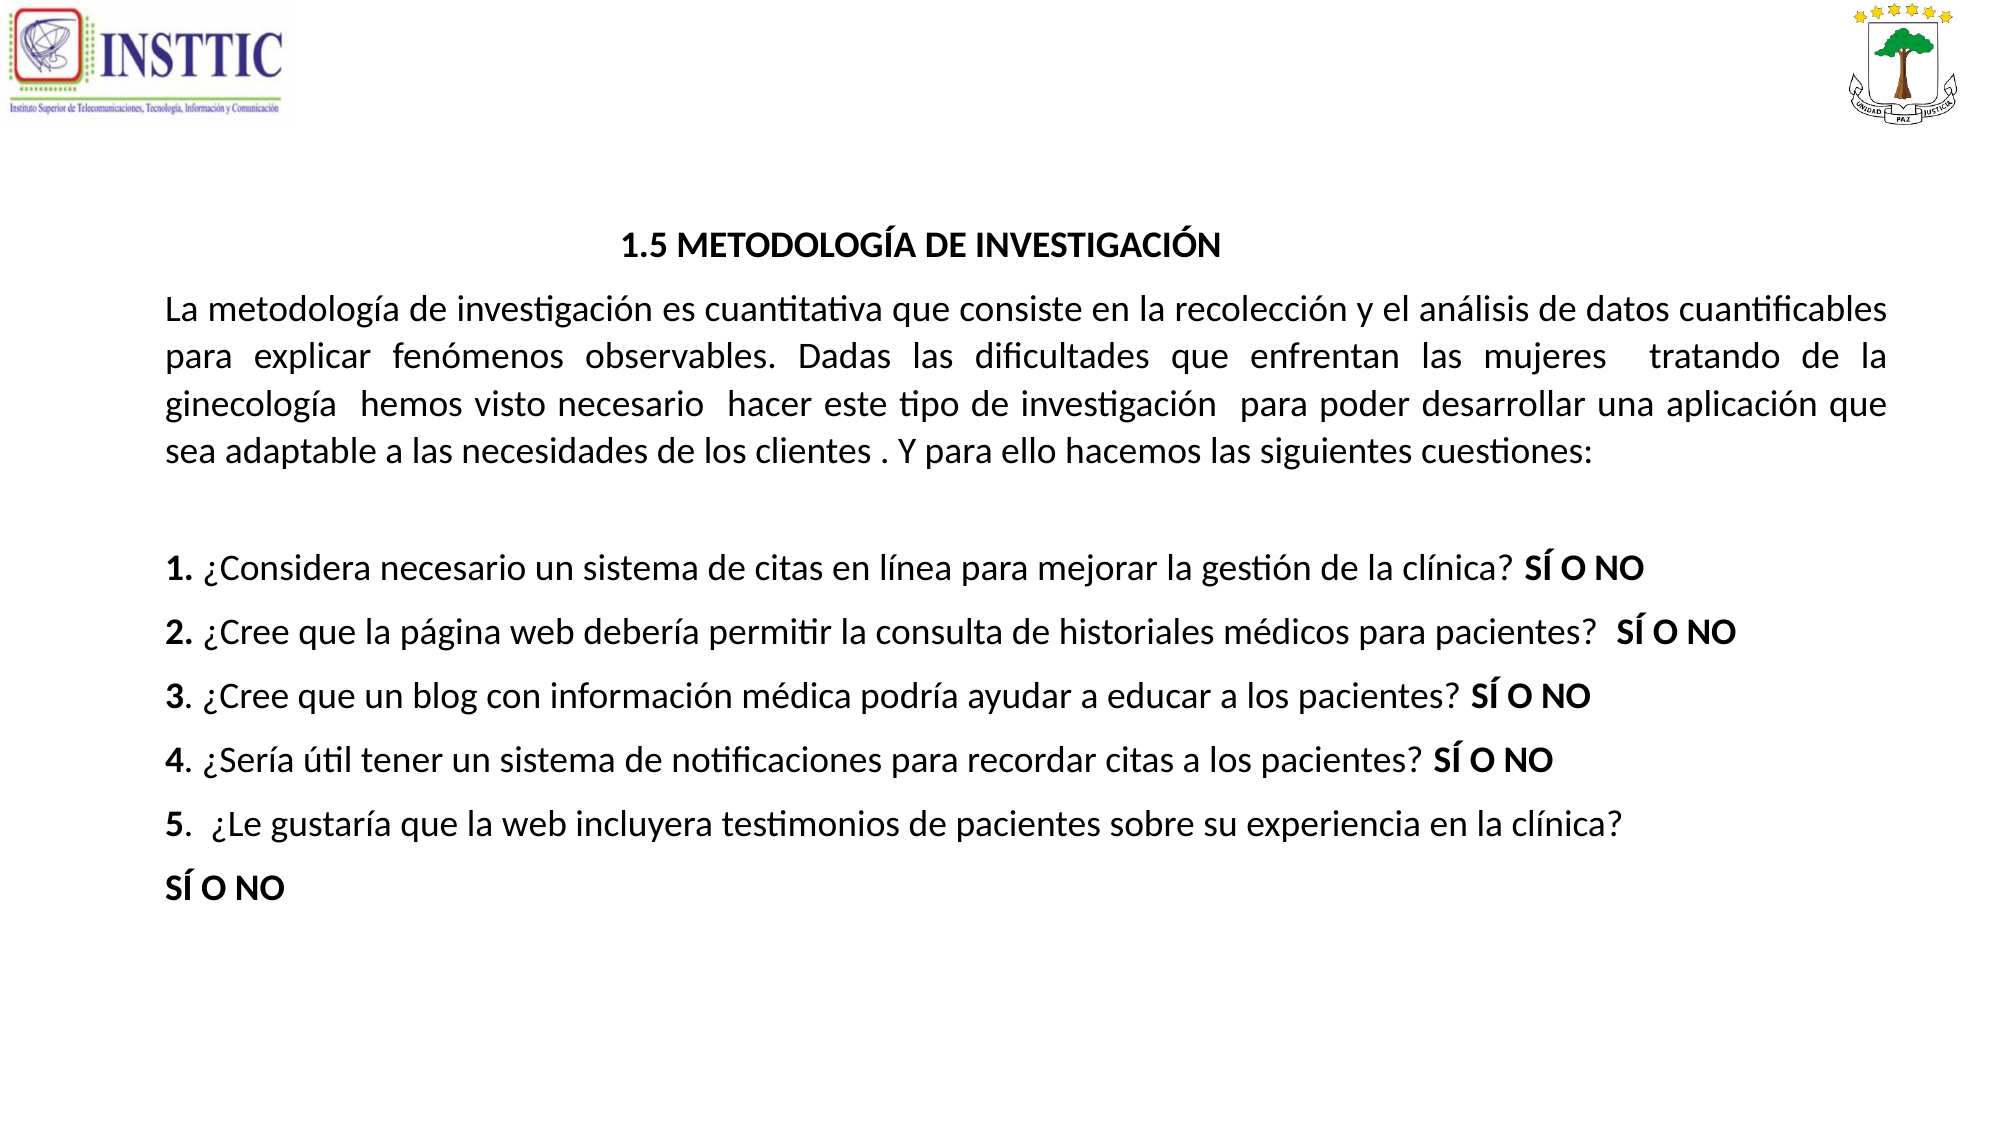

1.5 METODOLOGÍA DE INVESTIGACIÓN
La metodología de investigación es cuantitativa que consiste en la recolección y el análisis de datos cuantificables para explicar fenómenos observables. Dadas las dificultades que enfrentan las mujeres tratando de la ginecología hemos visto necesario hacer este tipo de investigación para poder desarrollar una aplicación que sea adaptable a las necesidades de los clientes . Y para ello hacemos las siguientes cuestiones:
1. ¿Considera necesario un sistema de citas en línea para mejorar la gestión de la clínica? SÍ O NO
2. ¿Cree que la página web debería permitir la consulta de historiales médicos para pacientes? SÍ O NO
3. ¿Cree que un blog con información médica podría ayudar a educar a los pacientes? SÍ O NO
4. ¿Sería útil tener un sistema de notificaciones para recordar citas a los pacientes? SÍ O NO
5. ¿Le gustaría que la web incluyera testimonios de pacientes sobre su experiencia en la clínica?
SÍ O NO